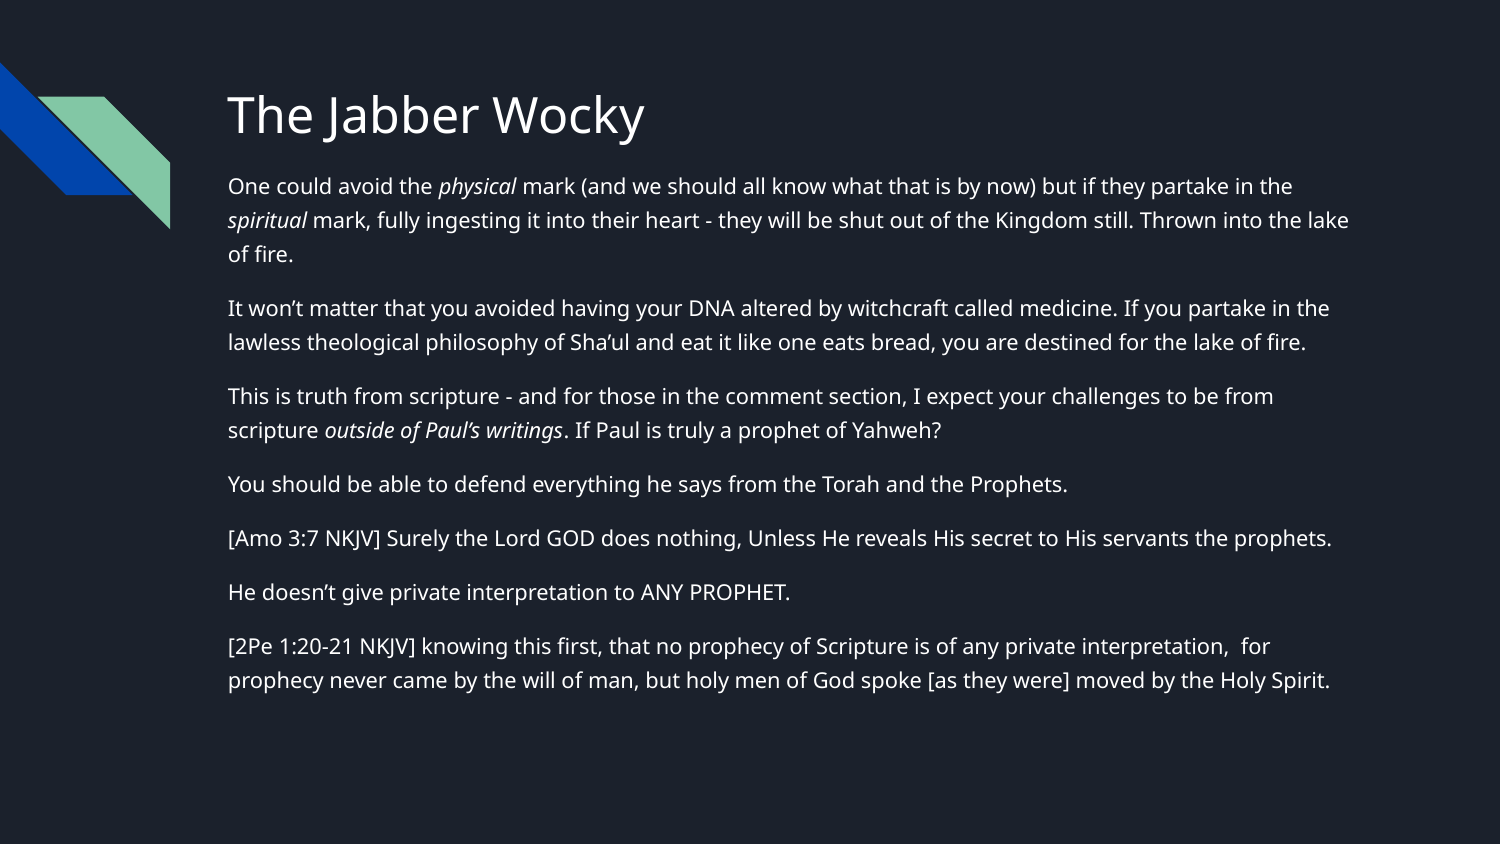

# The Jabber Wocky
One could avoid the physical mark (and we should all know what that is by now) but if they partake in the spiritual mark, fully ingesting it into their heart - they will be shut out of the Kingdom still. Thrown into the lake of fire.
It won’t matter that you avoided having your DNA altered by witchcraft called medicine. If you partake in the lawless theological philosophy of Sha’ul and eat it like one eats bread, you are destined for the lake of fire.
This is truth from scripture - and for those in the comment section, I expect your challenges to be from scripture outside of Paul’s writings. If Paul is truly a prophet of Yahweh?
You should be able to defend everything he says from the Torah and the Prophets.
[Amo 3:7 NKJV] Surely the Lord GOD does nothing, Unless He reveals His secret to His servants the prophets.
He doesn’t give private interpretation to ANY PROPHET.
[2Pe 1:20-21 NKJV] knowing this first, that no prophecy of Scripture is of any private interpretation, for prophecy never came by the will of man, but holy men of God spoke [as they were] moved by the Holy Spirit.